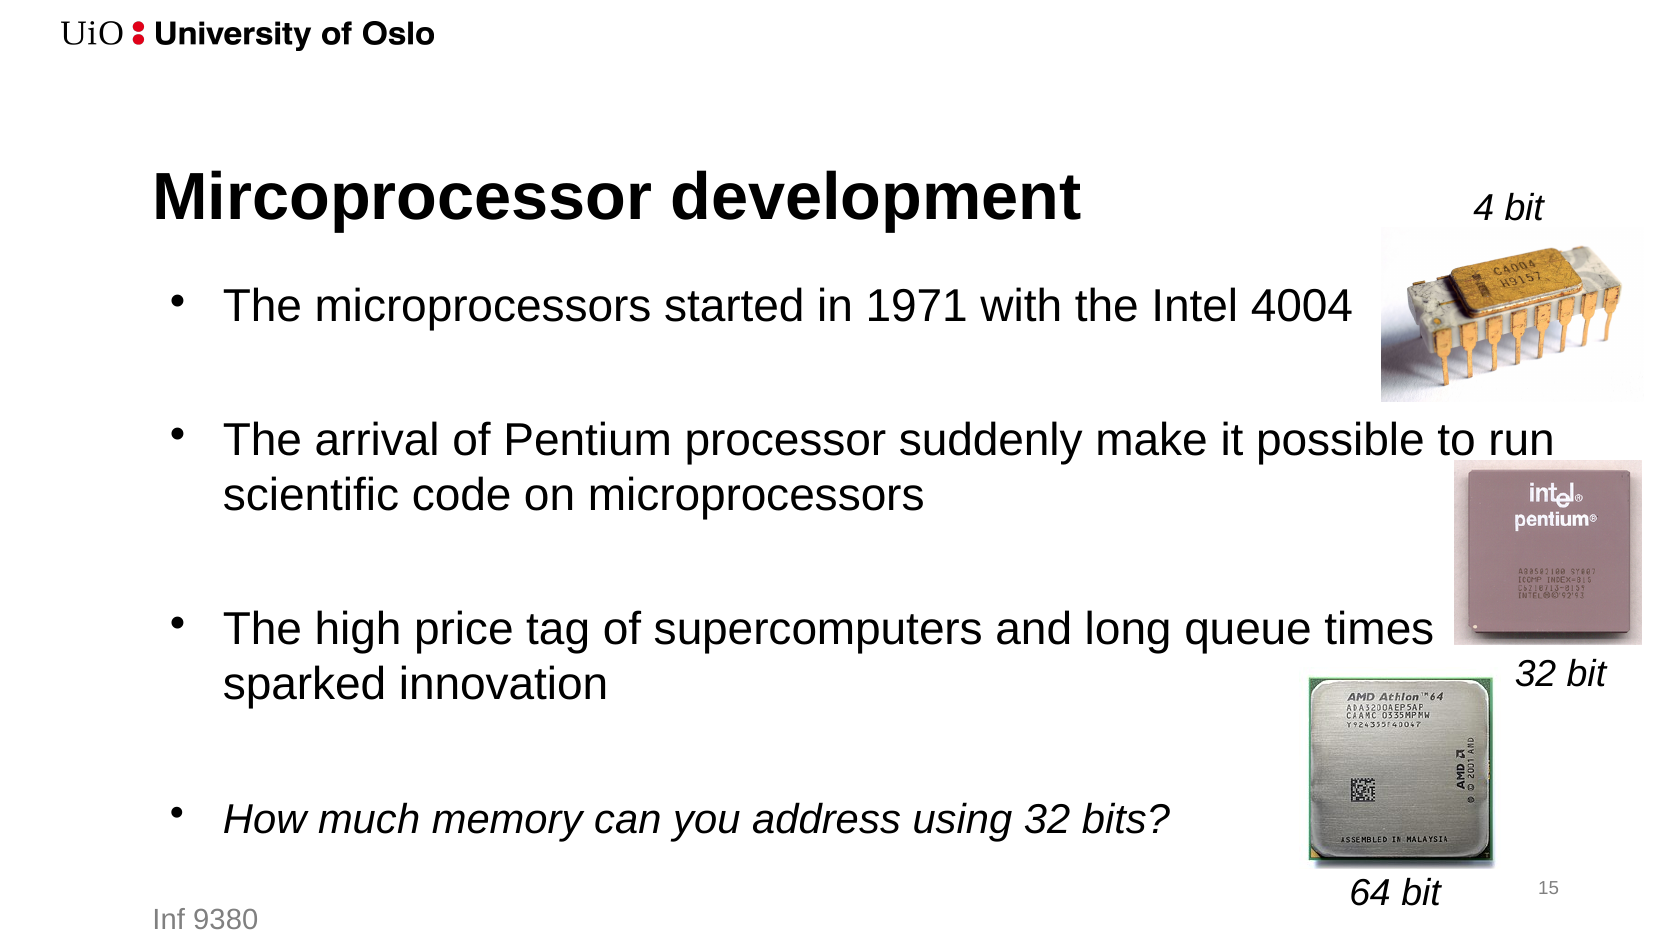

Mircoprocessor development
4 bit
The microprocessors started in 1971 with the Intel 4004
The arrival of Pentium processor suddenly make it possible to run scientific code on microprocessors
The high price tag of supercomputers and long queue times sparked innovation
How much memory can you address using 32 bits?
32 bit
64 bit
Inf 9380